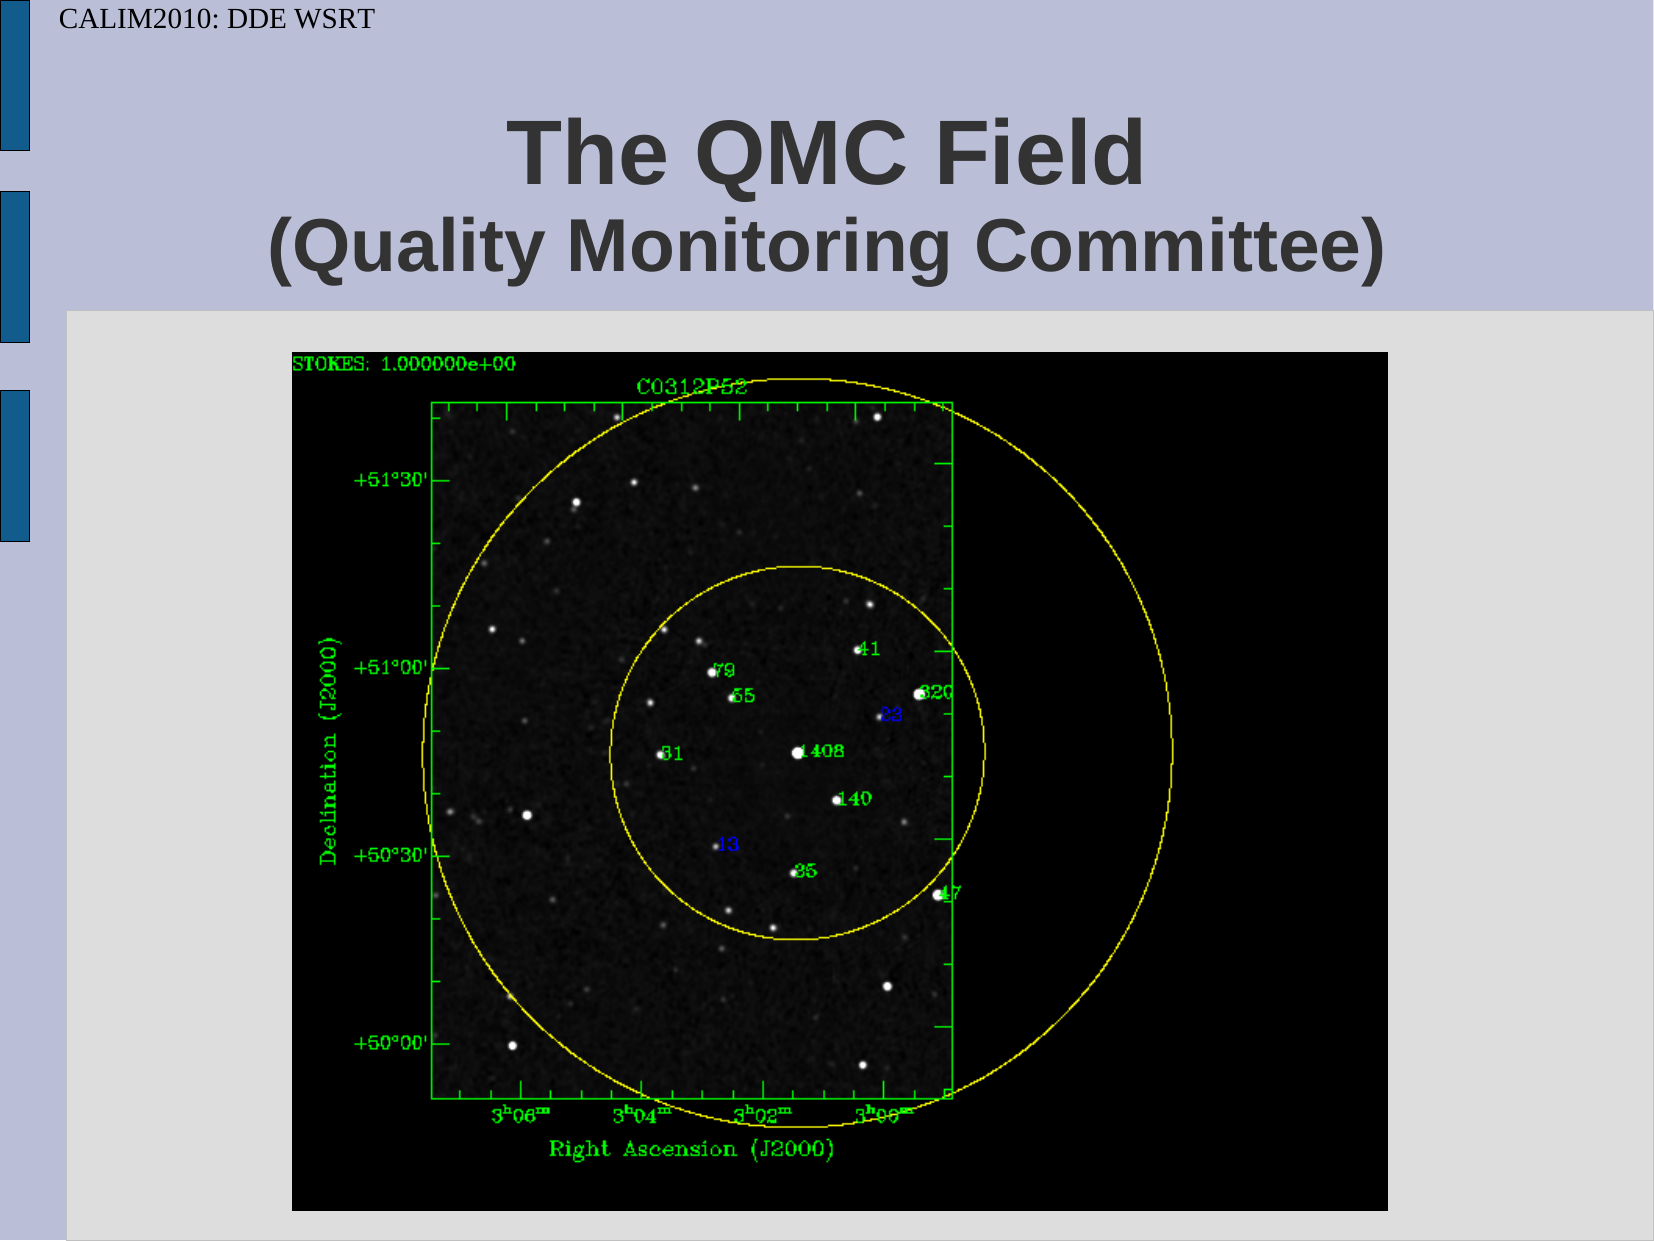

CALIM2010: DDE WSRT
# The QMC Field (Quality Monitoring Committee)